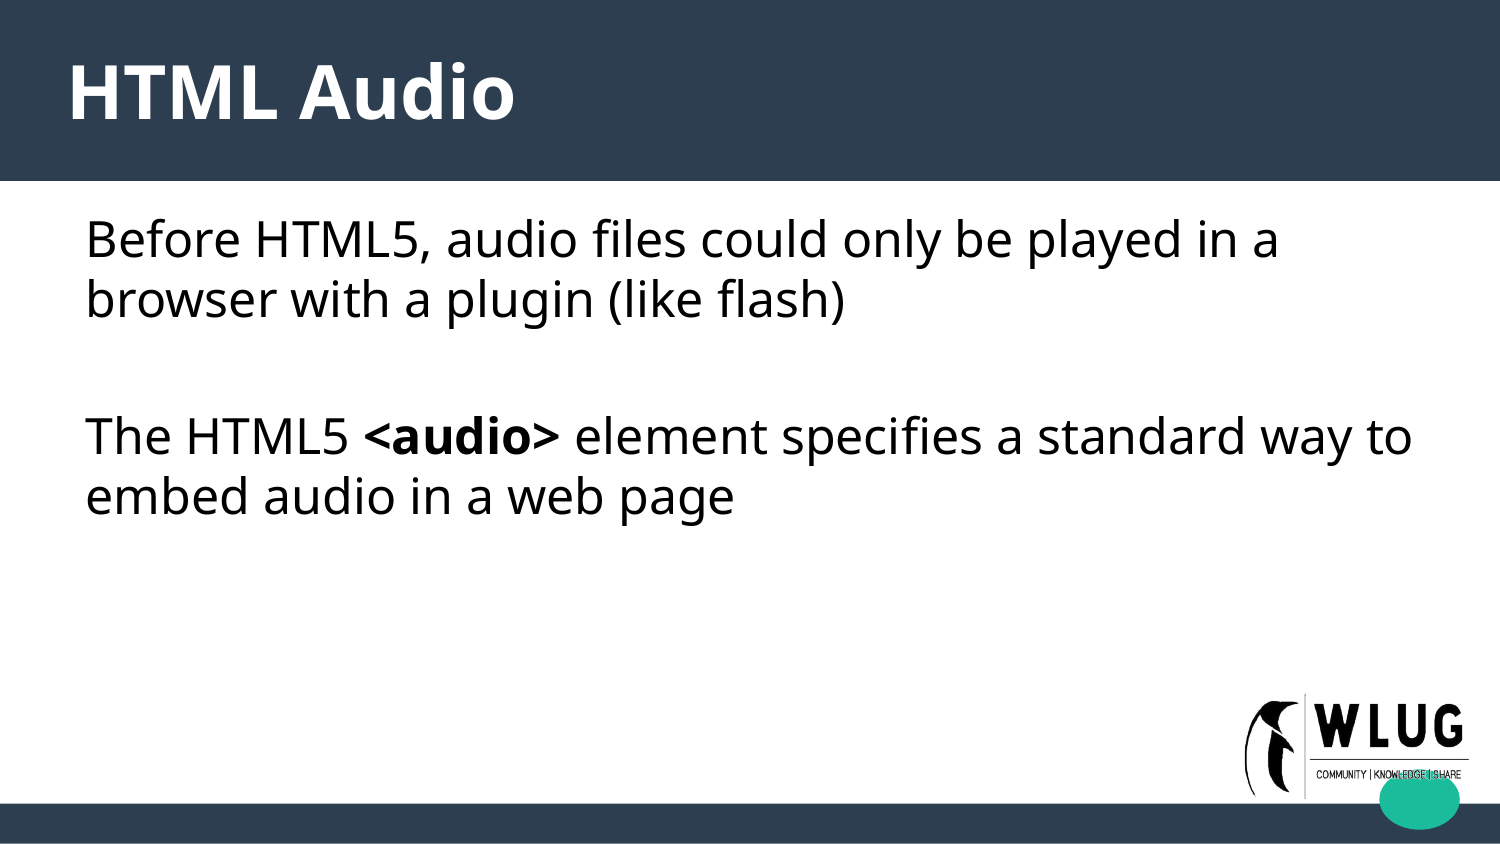

# HTML Audio
Before HTML5, audio files could only be played in a browser with a plugin (like flash)
The HTML5 <audio> element specifies a standard way to embed audio in a web page